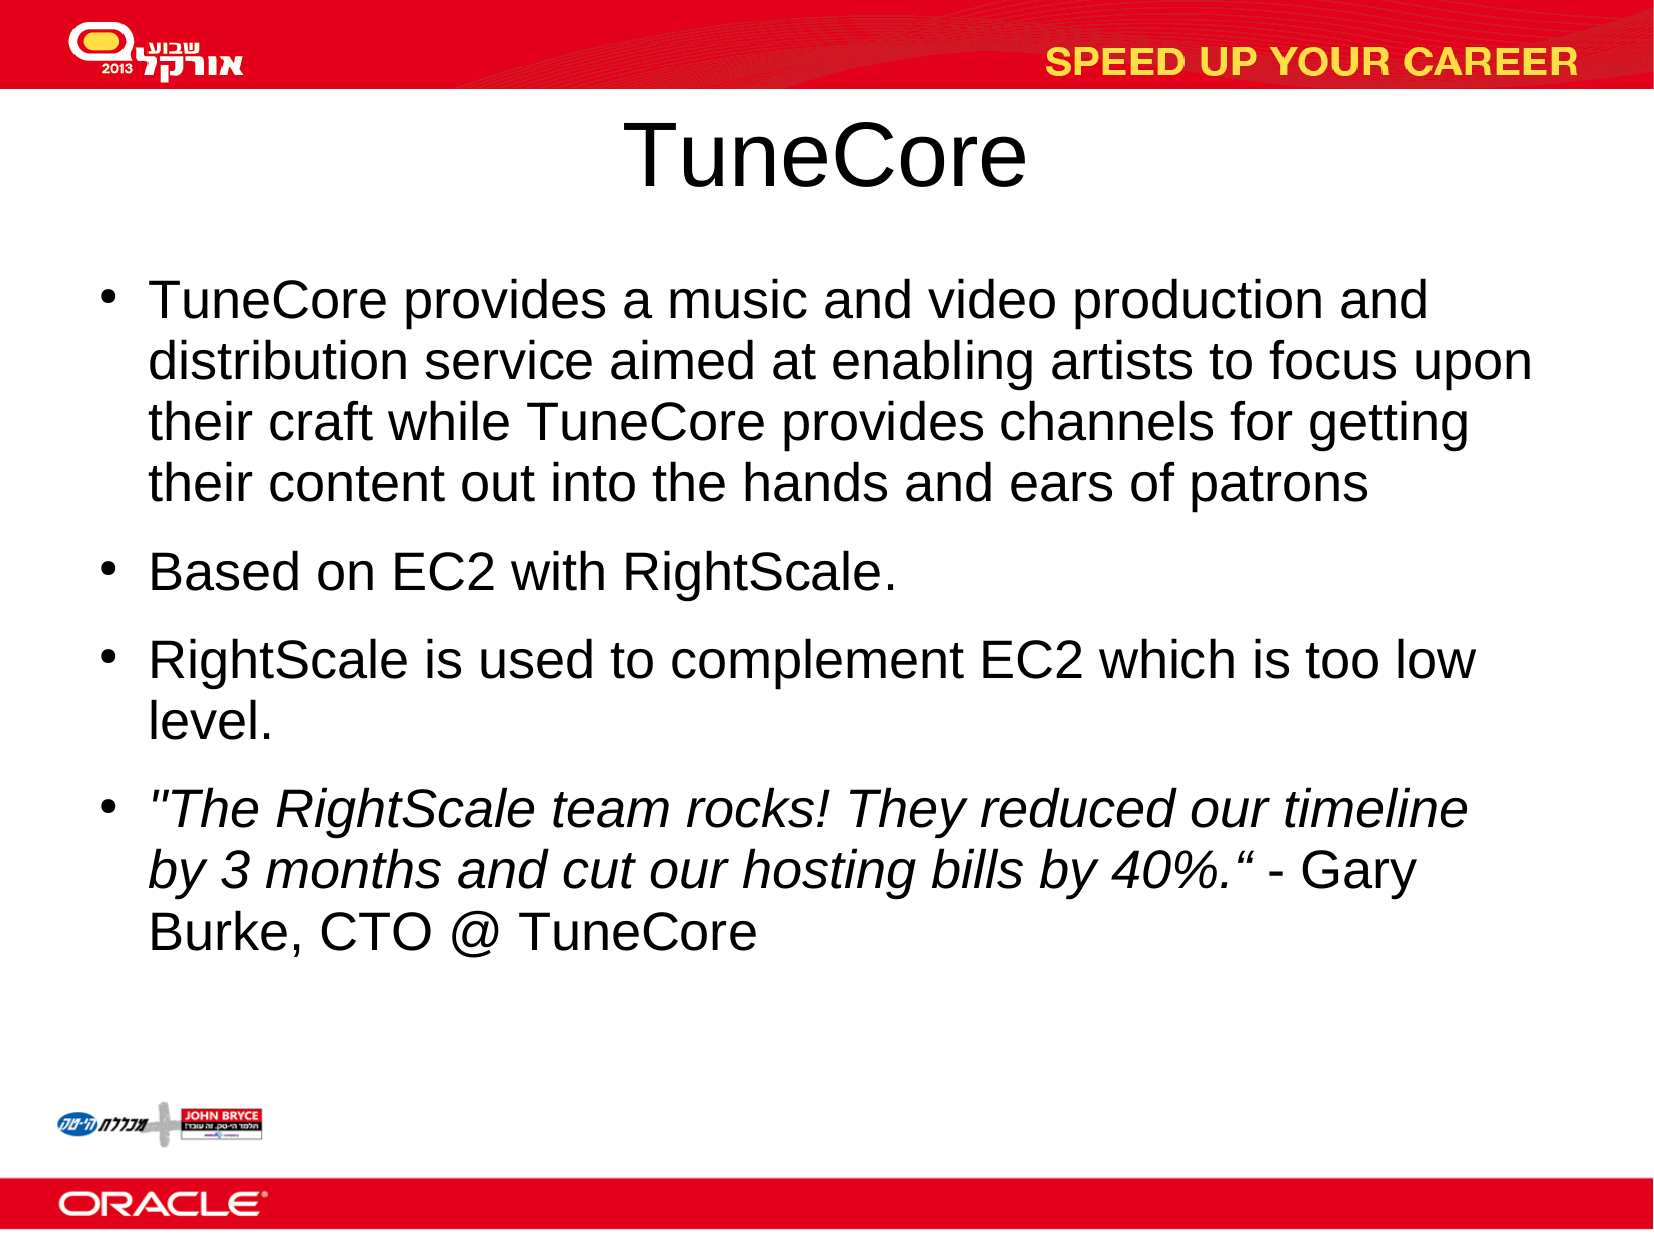

# TuneCore
TuneCore provides a music and video production and distribution service aimed at enabling artists to focus upon their craft while TuneCore provides channels for getting their content out into the hands and ears of patrons
Based on EC2 with RightScale.
RightScale is used to complement EC2 which is too low level.
"The RightScale team rocks! They reduced our timeline by 3 months and cut our hosting bills by 40%.“ - Gary Burke, CTO @ TuneCore